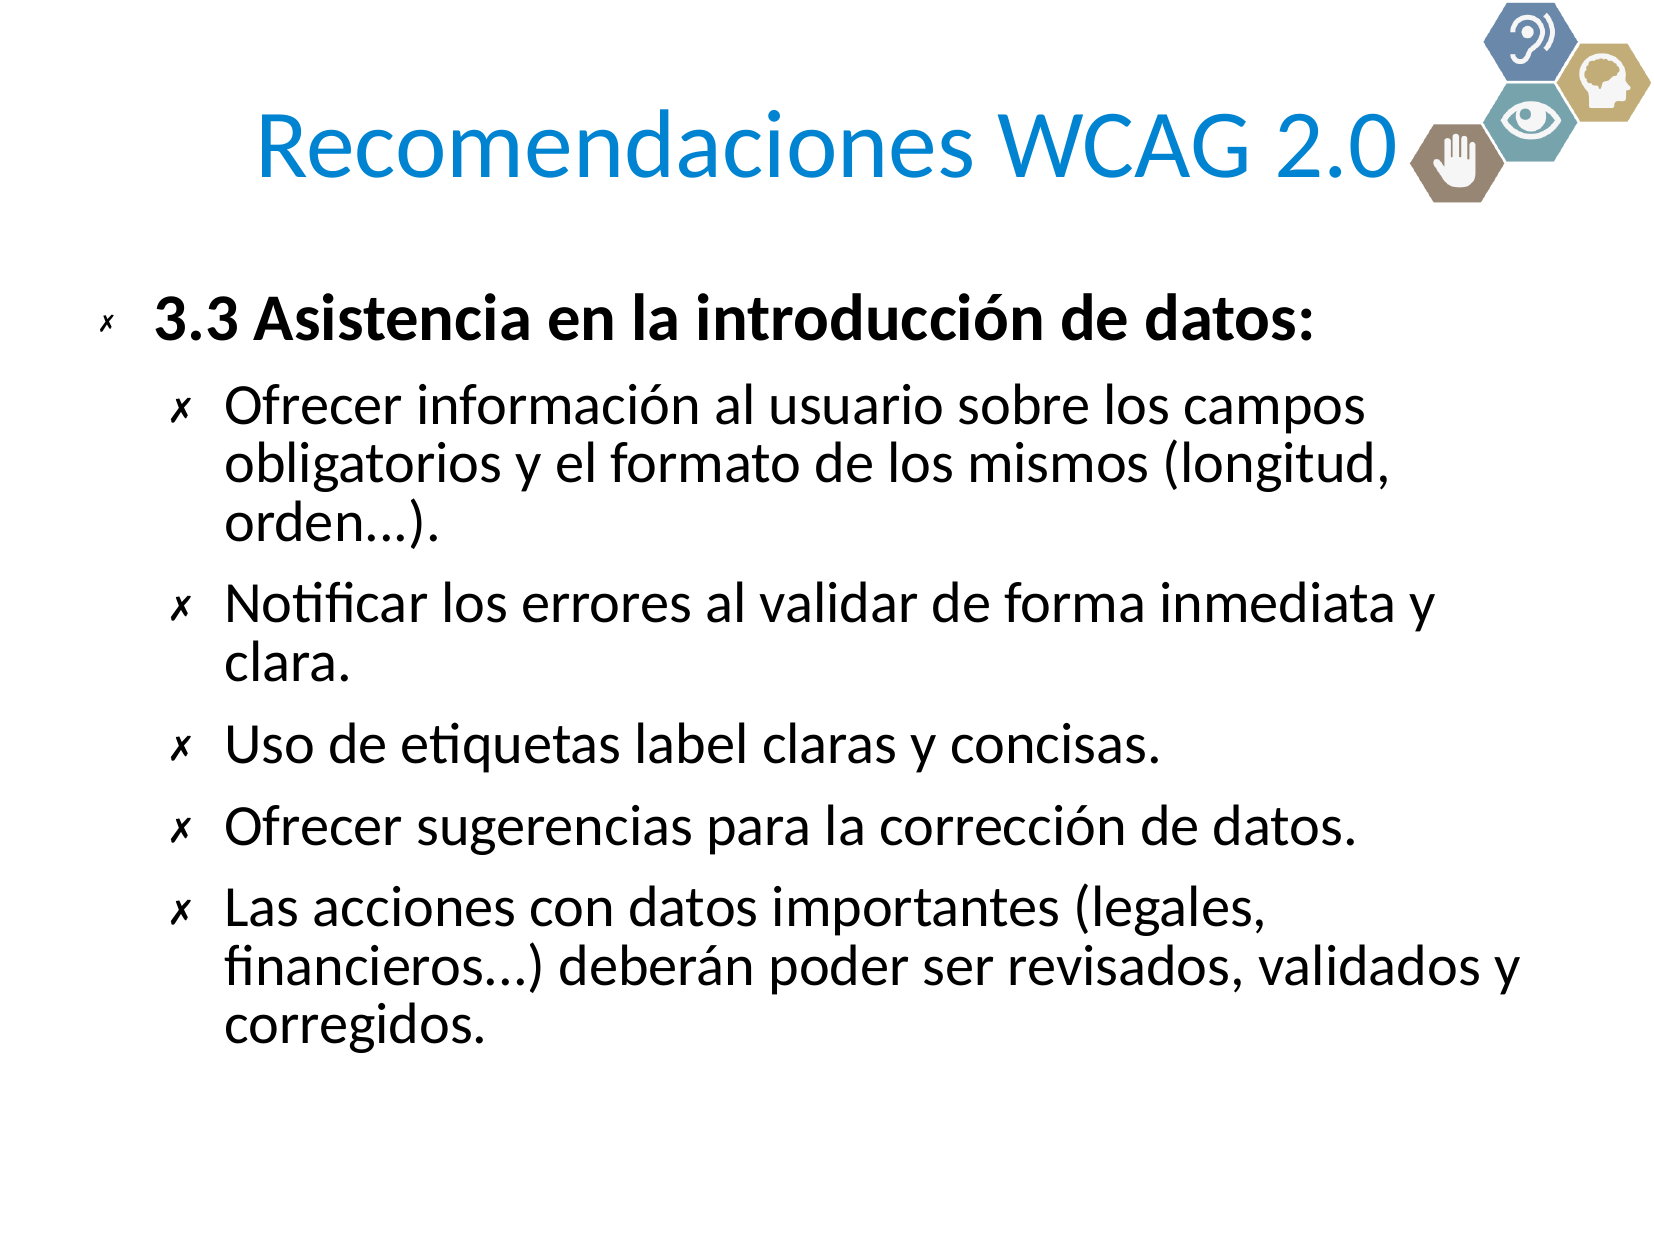

# Recomendaciones WCAG 2.0
3.3 Asistencia en la introducción de datos:
Ofrecer información al usuario sobre los campos obligatorios y el formato de los mismos (longitud, orden...).
Notificar los errores al validar de forma inmediata y clara.
Uso de etiquetas label claras y concisas.
Ofrecer sugerencias para la corrección de datos.
Las acciones con datos importantes (legales, financieros...) deberán poder ser revisados, validados y corregidos.